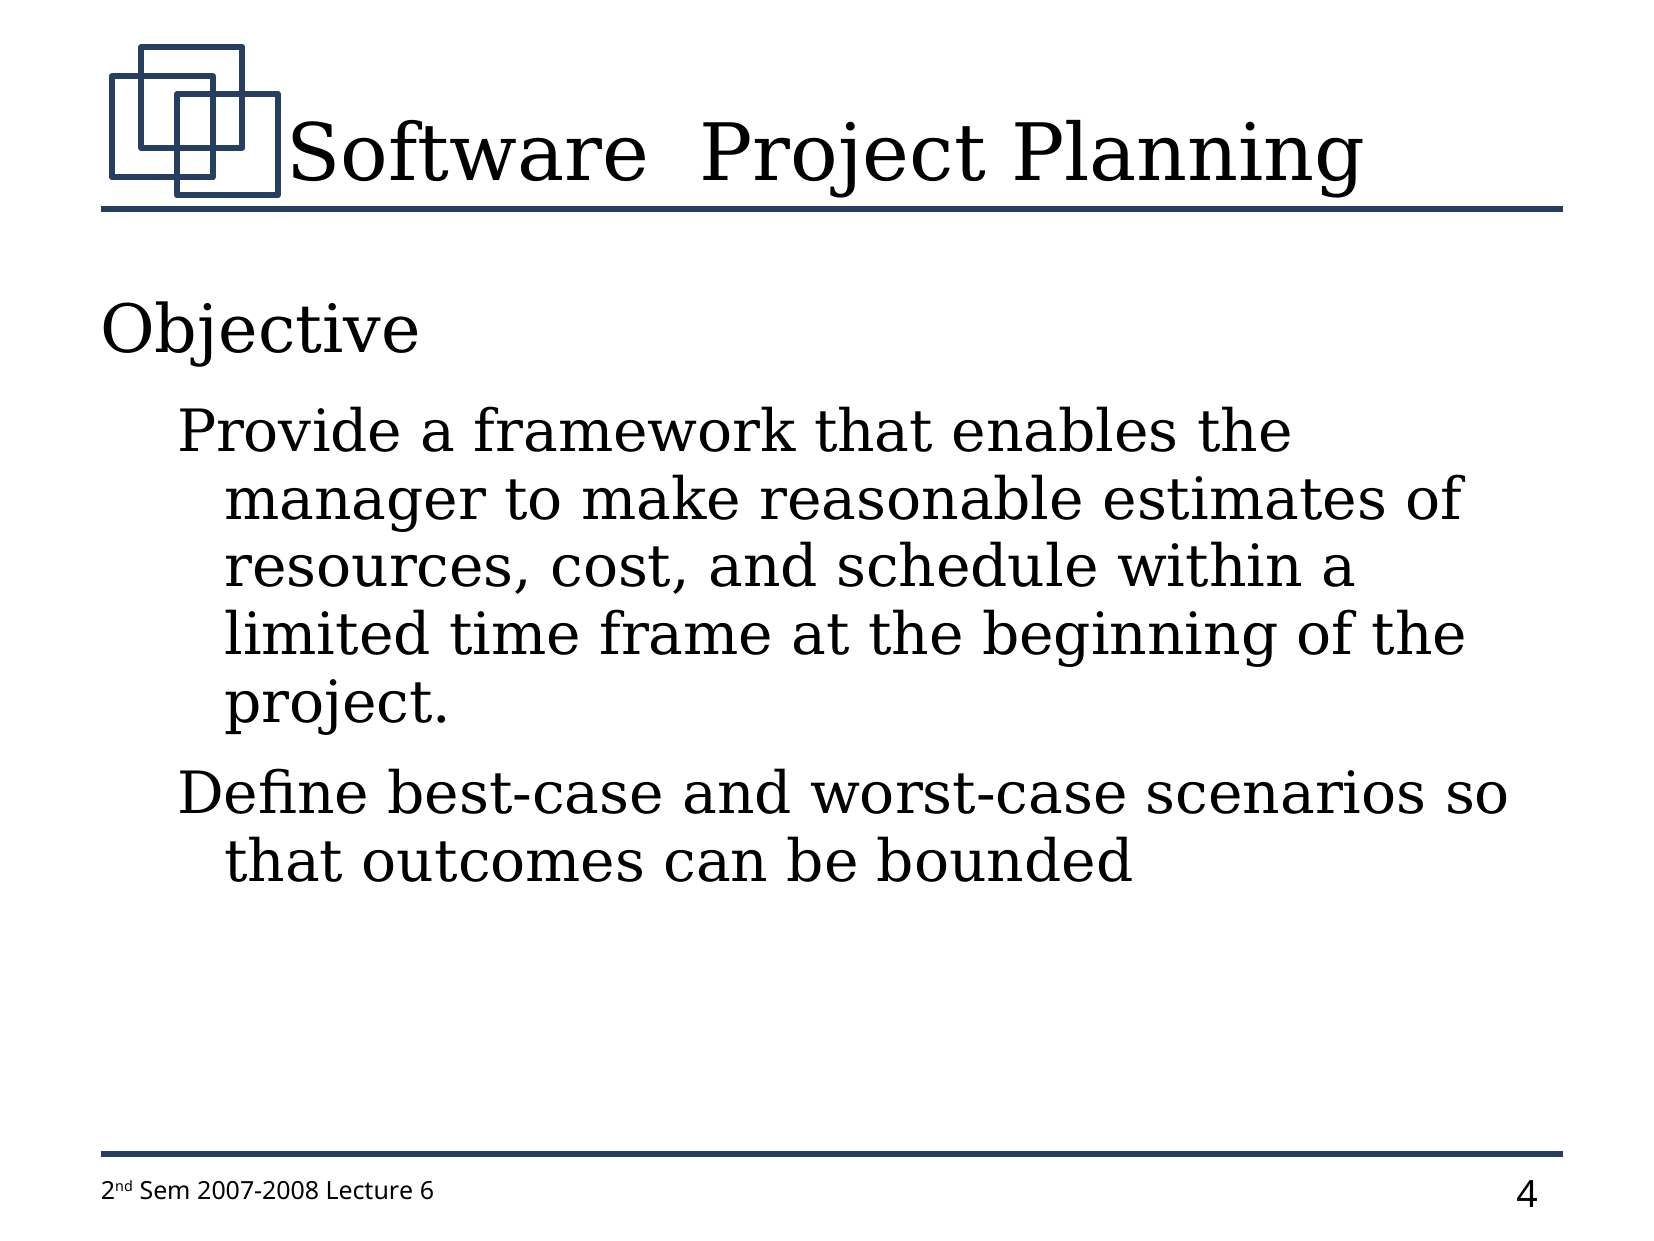

# Software Project Planning
Objective
Provide a framework that enables the manager to make reasonable estimates of resources, cost, and schedule within a limited time frame at the beginning of the project.
Define best-case and worst-case scenarios so that outcomes can be bounded